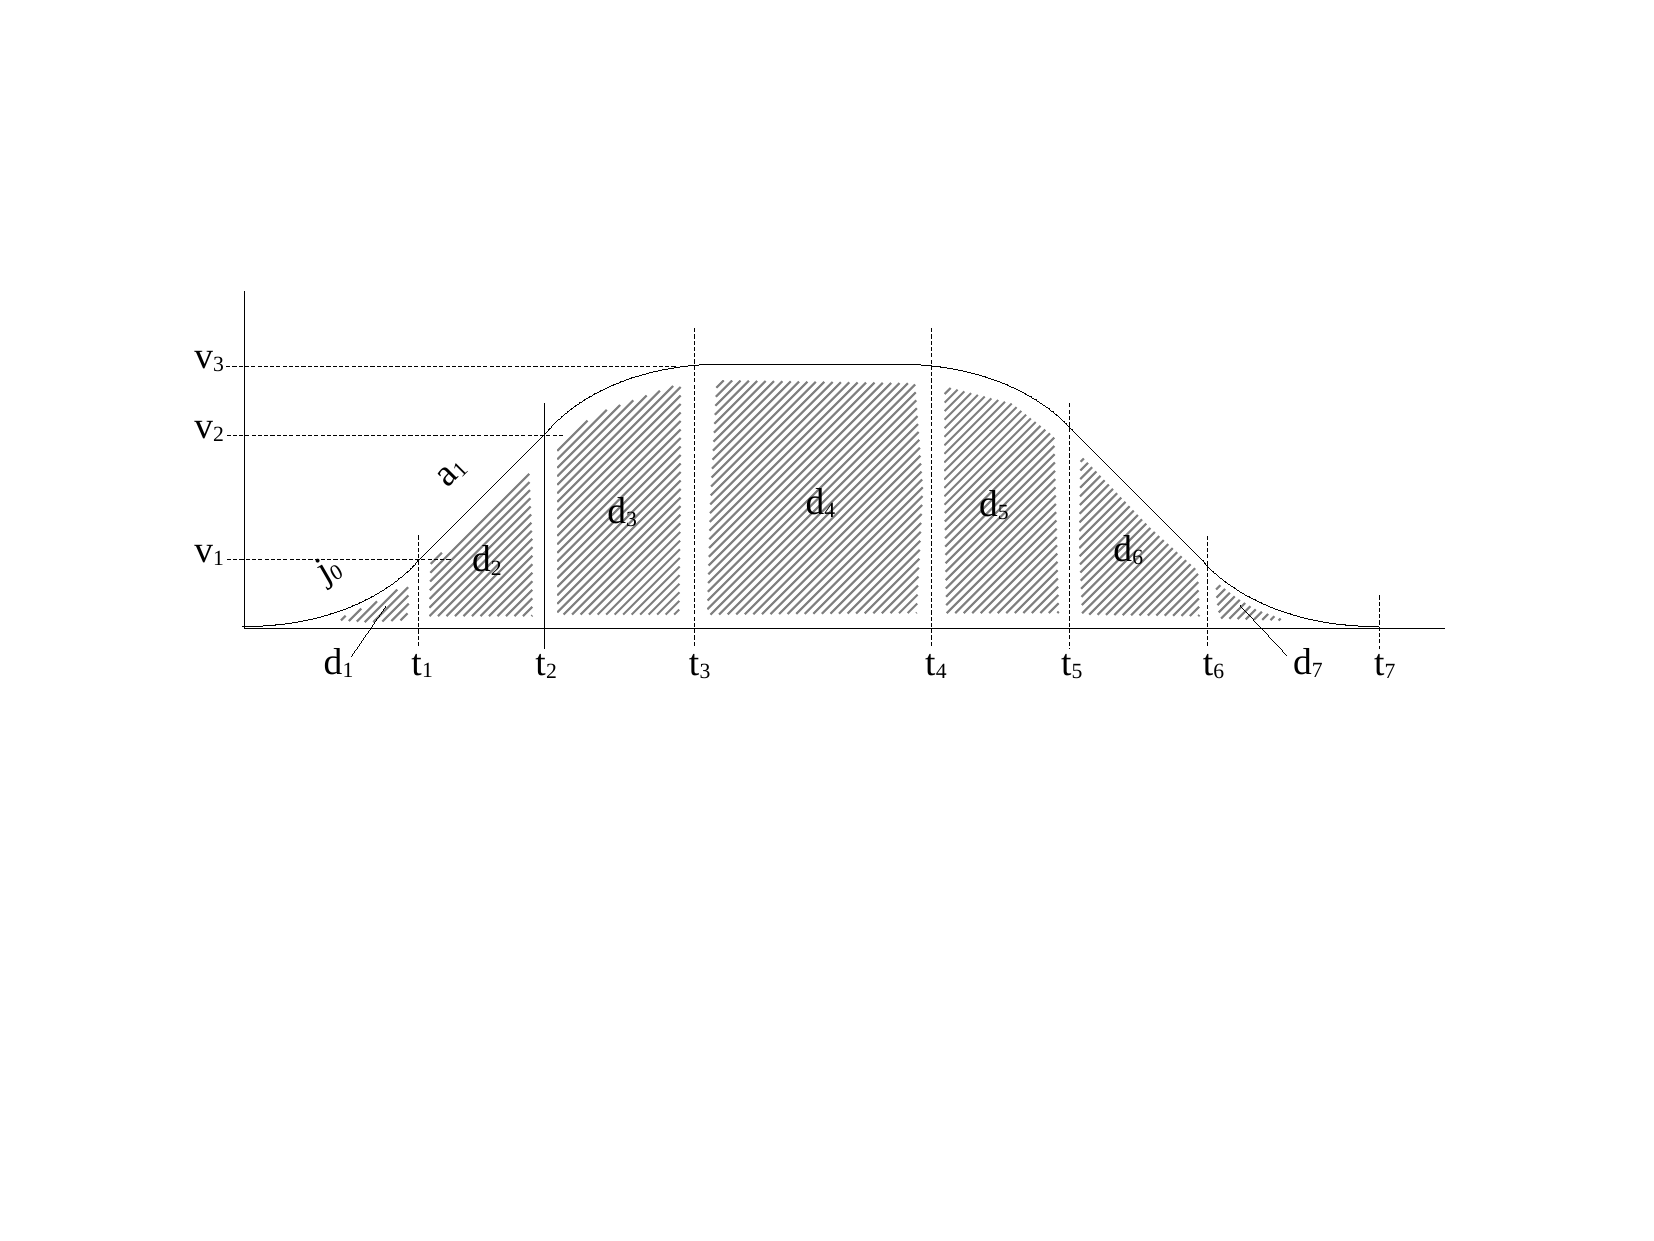

v3
v2
a1
d4
d5
d3
d6
v1
d2
j0
d1
d7
t1
t2
t3
t4
t5
t6
t7